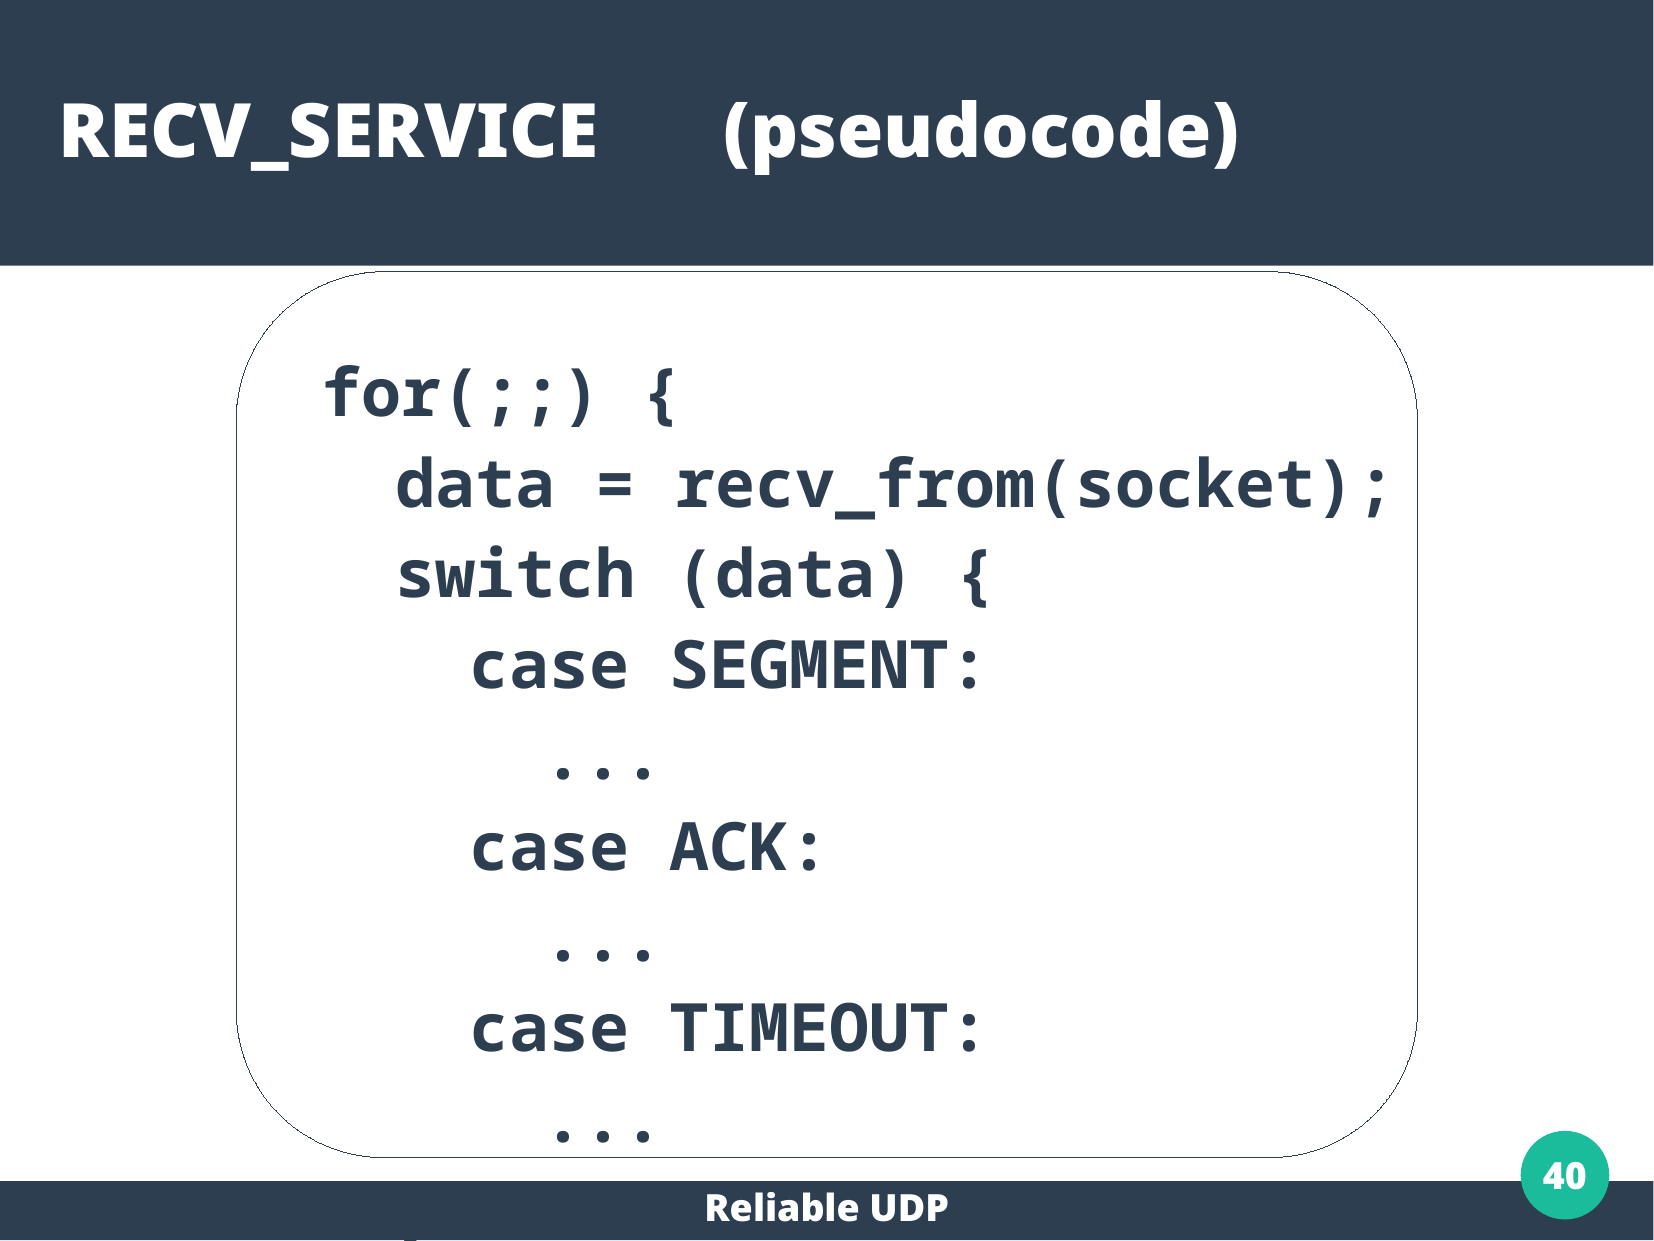

# RECV_SERVICE		(pseudocode)
for(;;) {
	data = recv_from(socket);
	switch (data) {
		case SEGMENT:
			...
		case ACK:
			...
		case TIMEOUT:
			...
	}
}
40
Reliable UDP